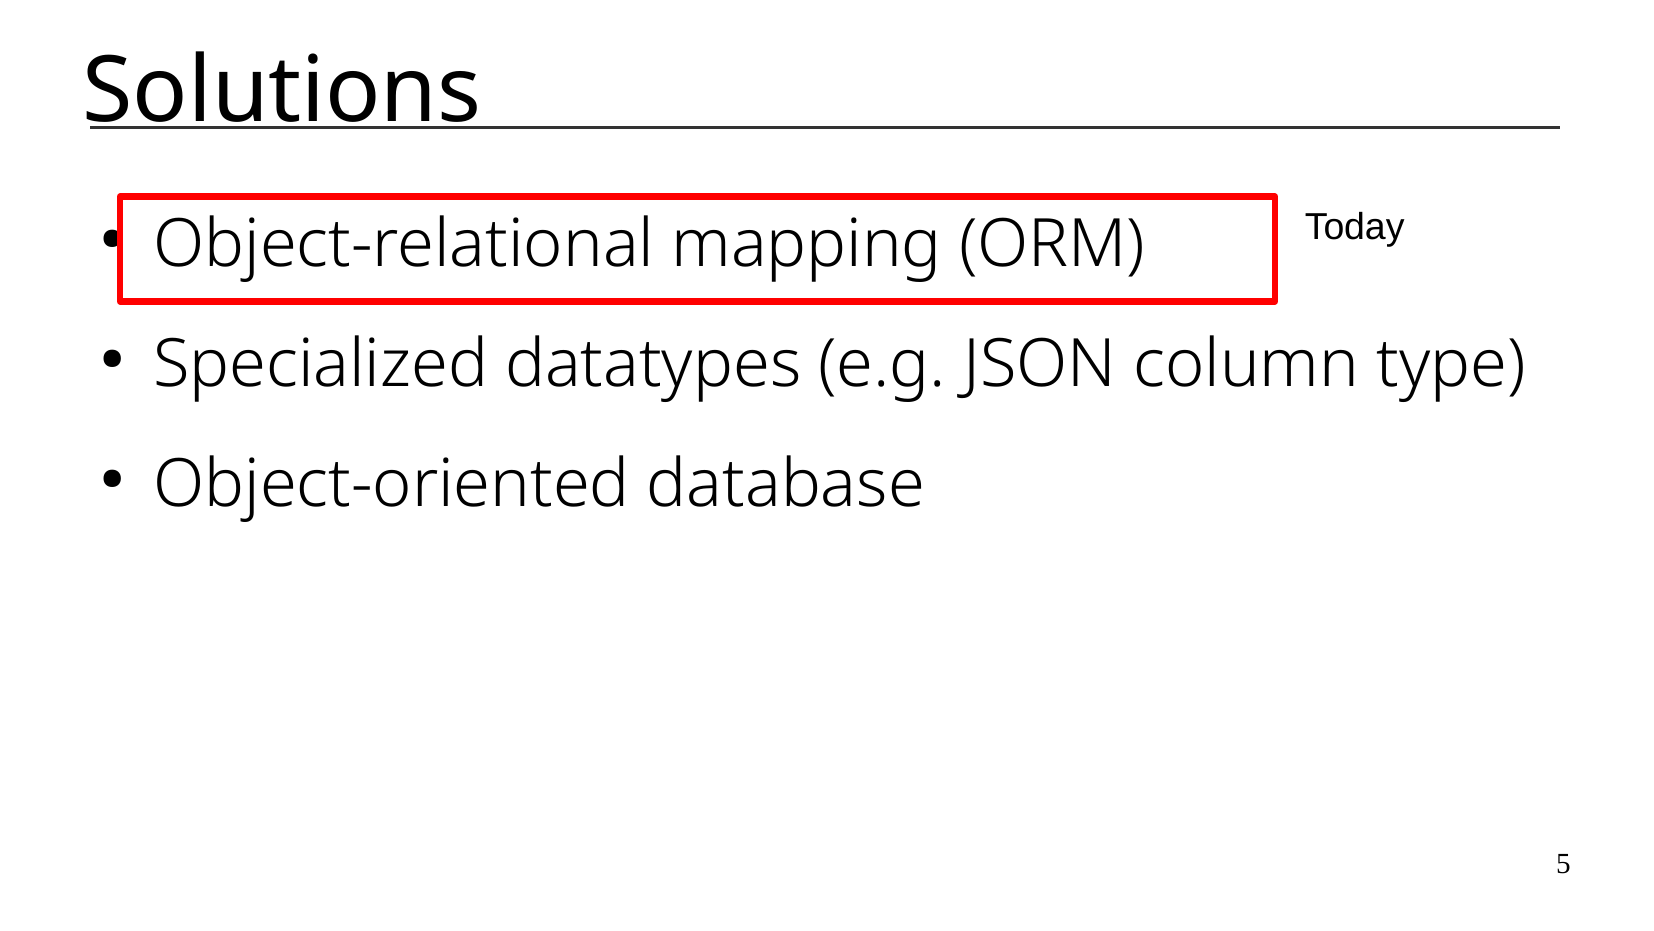

# Solutions
Object-relational mapping (ORM)
Specialized datatypes (e.g. JSON column type)
Object-oriented database
Today
5